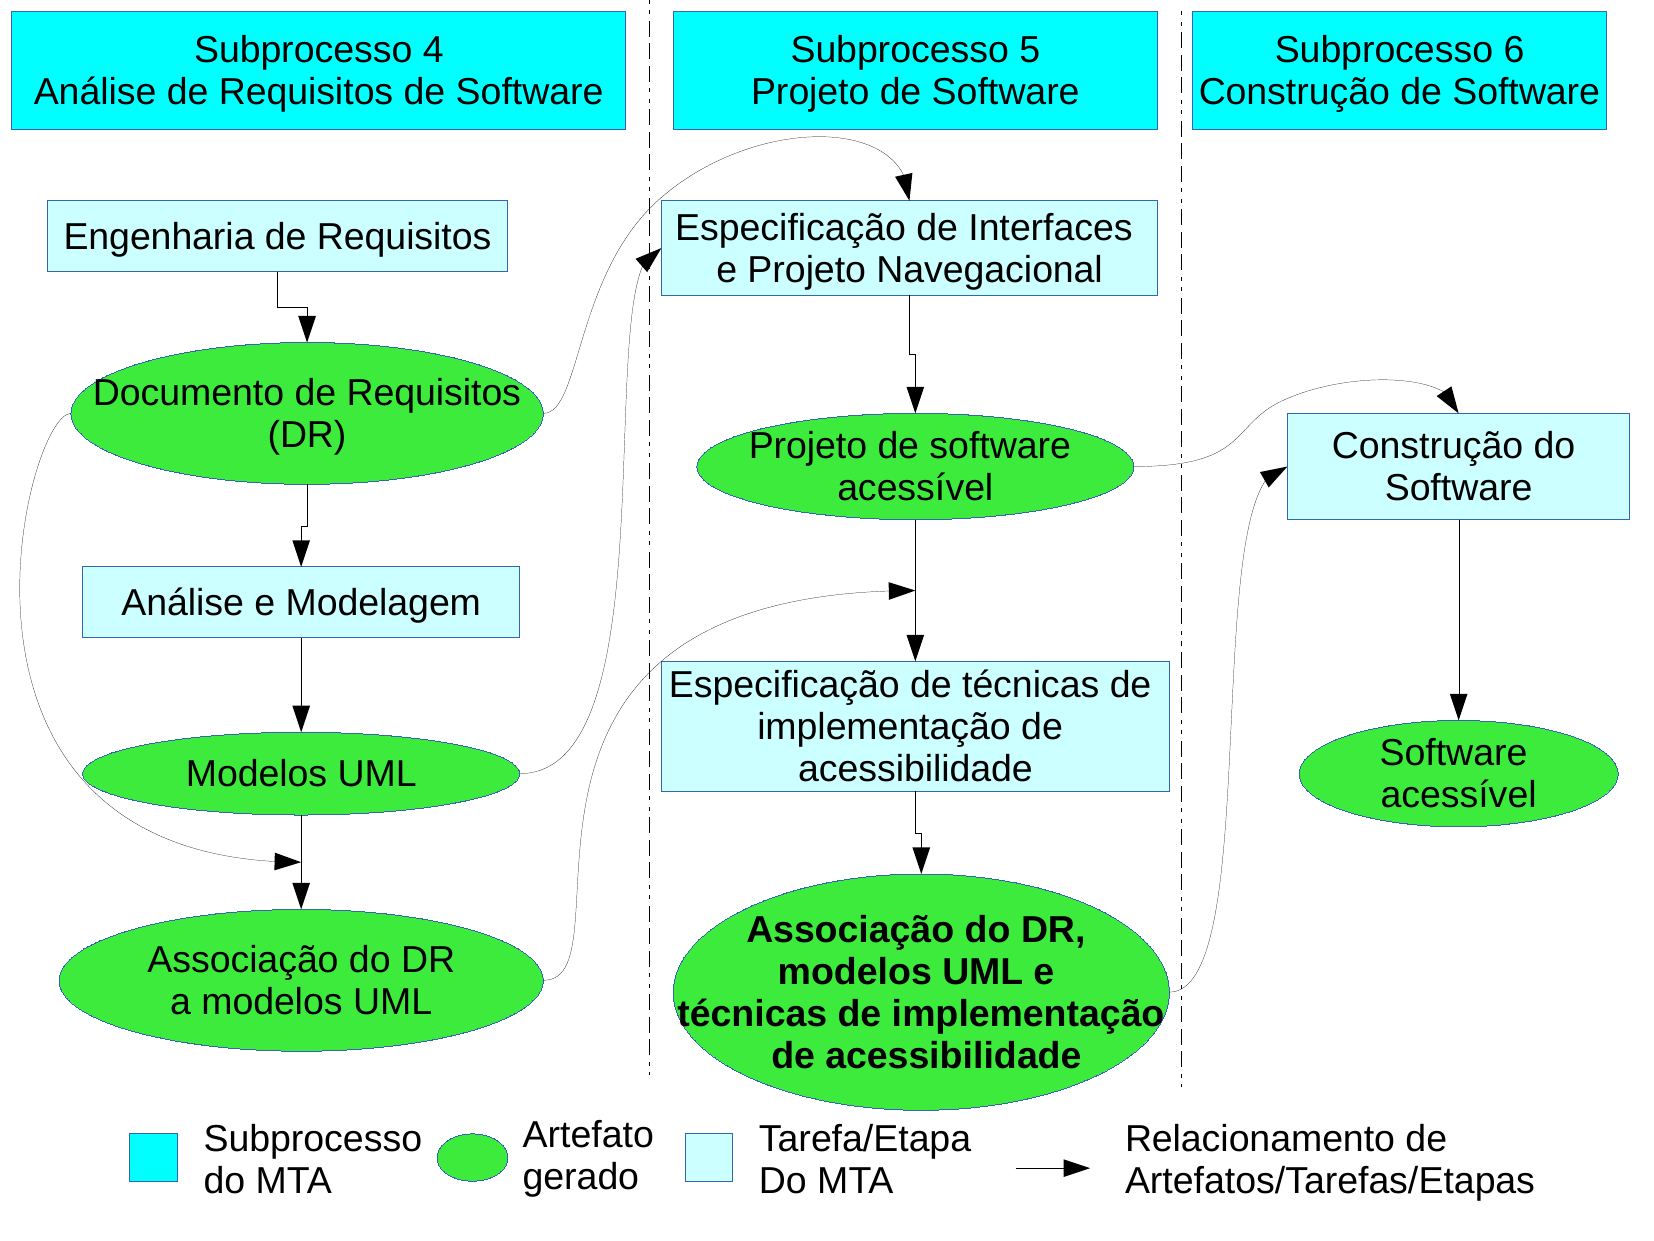

Subprocesso 4
Análise de Requisitos de Software
Subprocesso 5
Projeto de Software
Subprocesso 6
Construção de Software
Engenharia de Requisitos
Especificação de Interfaces
e Projeto Navegacional
Documento de Requisitos
(DR)
Projeto de software
acessível
Construção do
Software
Análise e Modelagem
Especificação de técnicas de
implementação de
acessibilidade
Software
acessível
Modelos UML
Associação do DR,
modelos UML e
técnicas de implementação
 de acessibilidade
Associação do DR
a modelos UML
Artefato gerado
Subprocesso
do MTA
Tarefa/Etapa
Do MTA
Relacionamento de Artefatos/Tarefas/Etapas